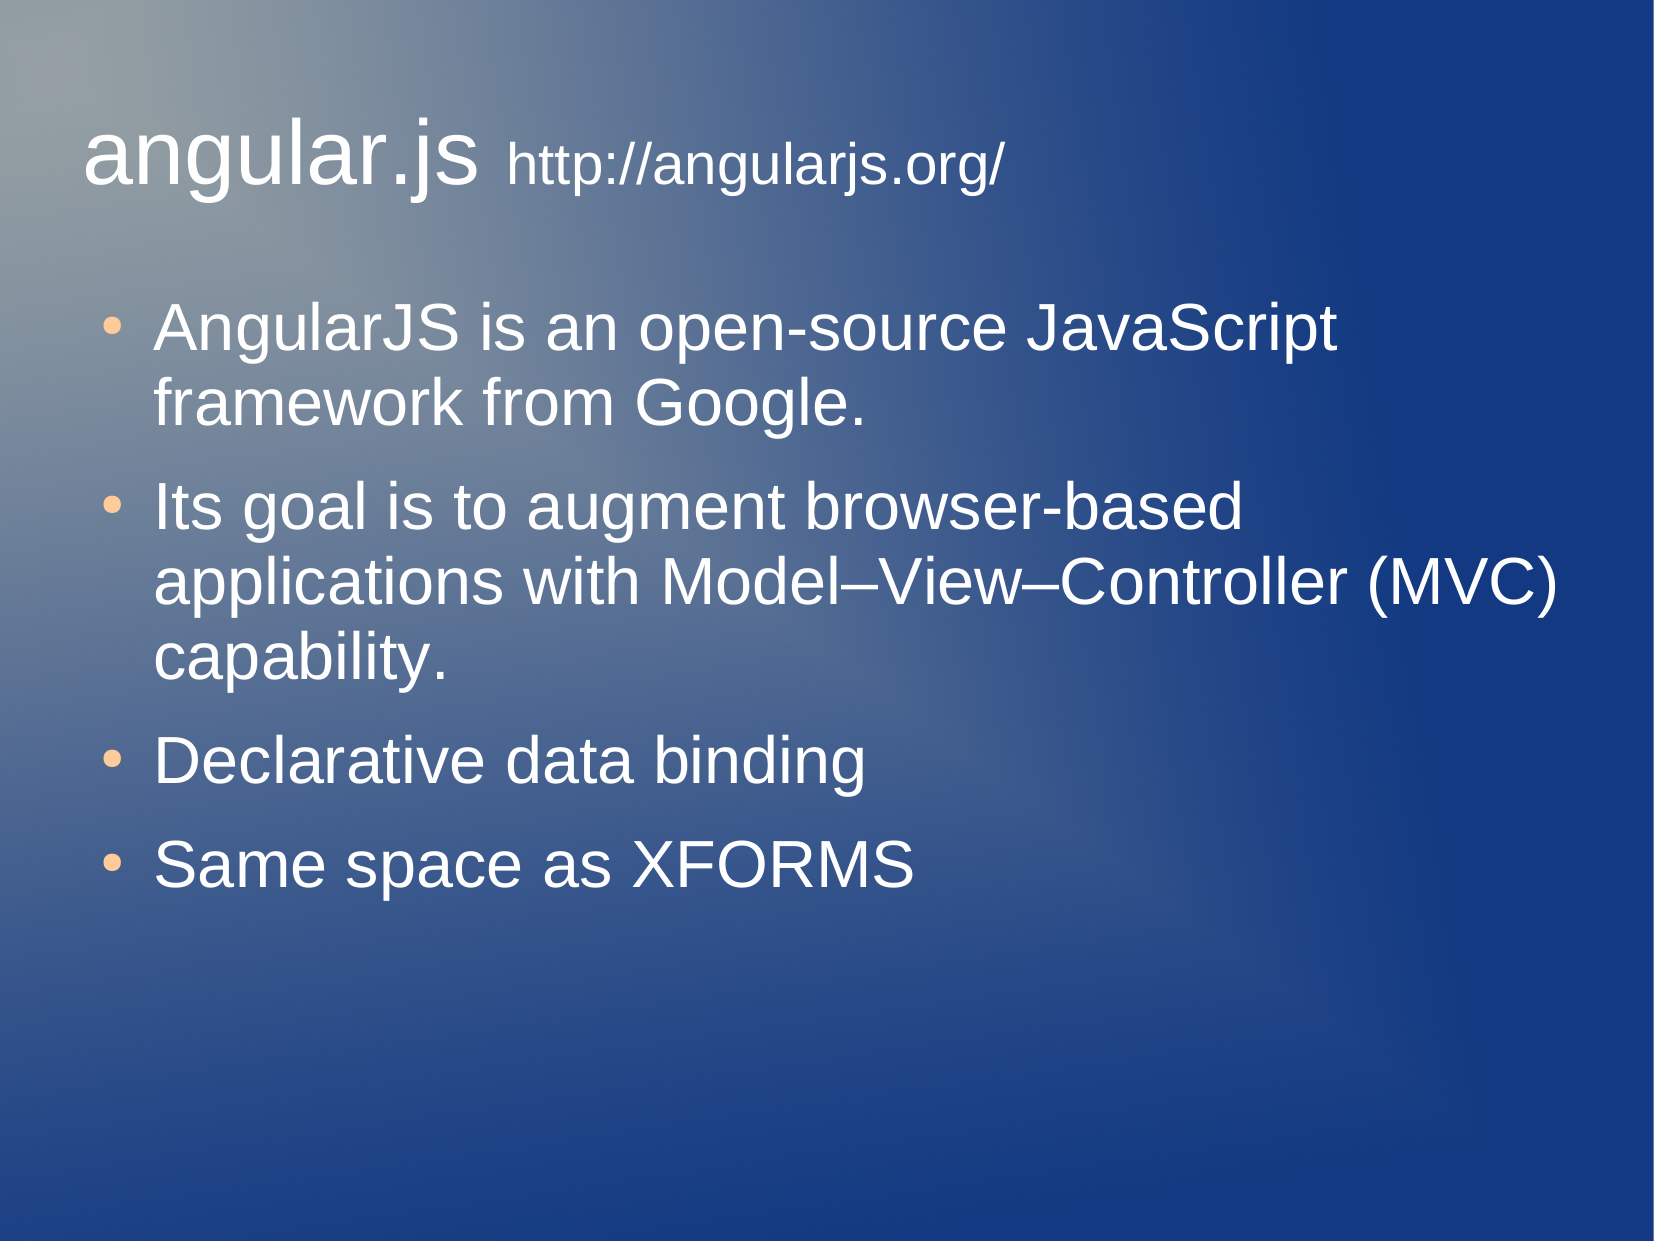

# angular.js http://angularjs.org/
AngularJS is an open-source JavaScript framework from Google.
Its goal is to augment browser-based applications with Model–View–Controller (MVC) capability.
Declarative data binding
Same space as XFORMS